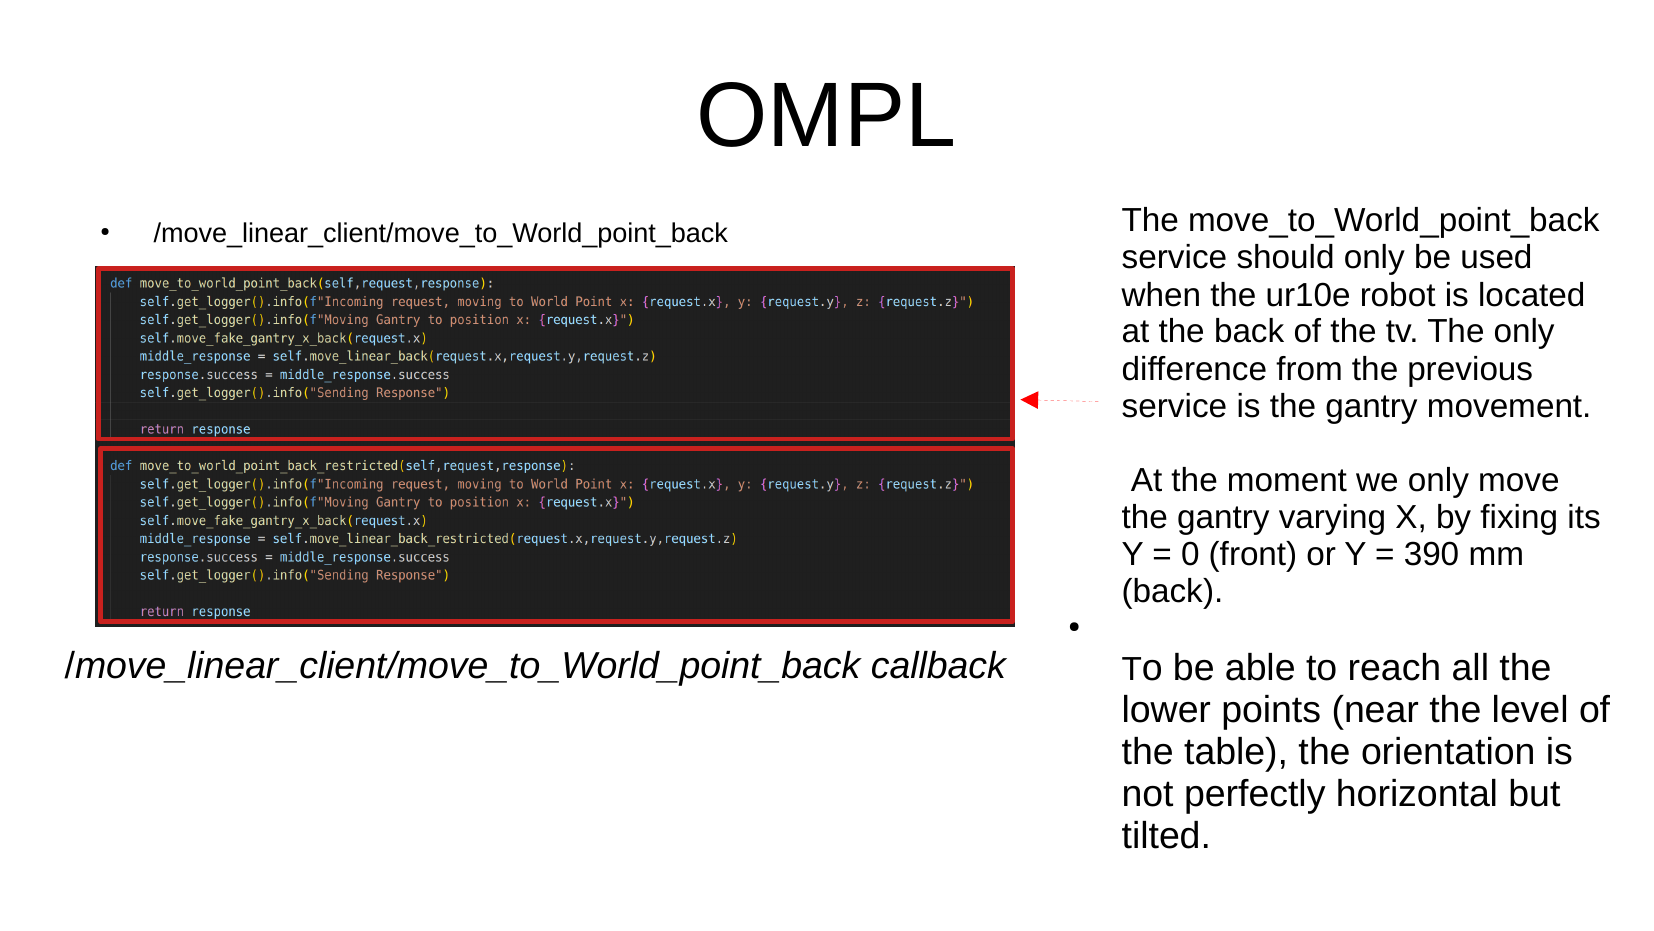

# OMPL
The move_to_World_point_back service should only be used when the ur10e robot is located at the back of the tv. The only difference from the previous service is the gantry movement.
 At the moment we only move the gantry varying X, by fixing its Y = 0 (front) or Y = 390 mm (back).
To be able to reach all the lower points (near the level of the table), the orientation is not perfectly horizontal but tilted.
/move_linear_client/move_to_World_point_back
 /move_linear_client/move_to_World_point_back callback